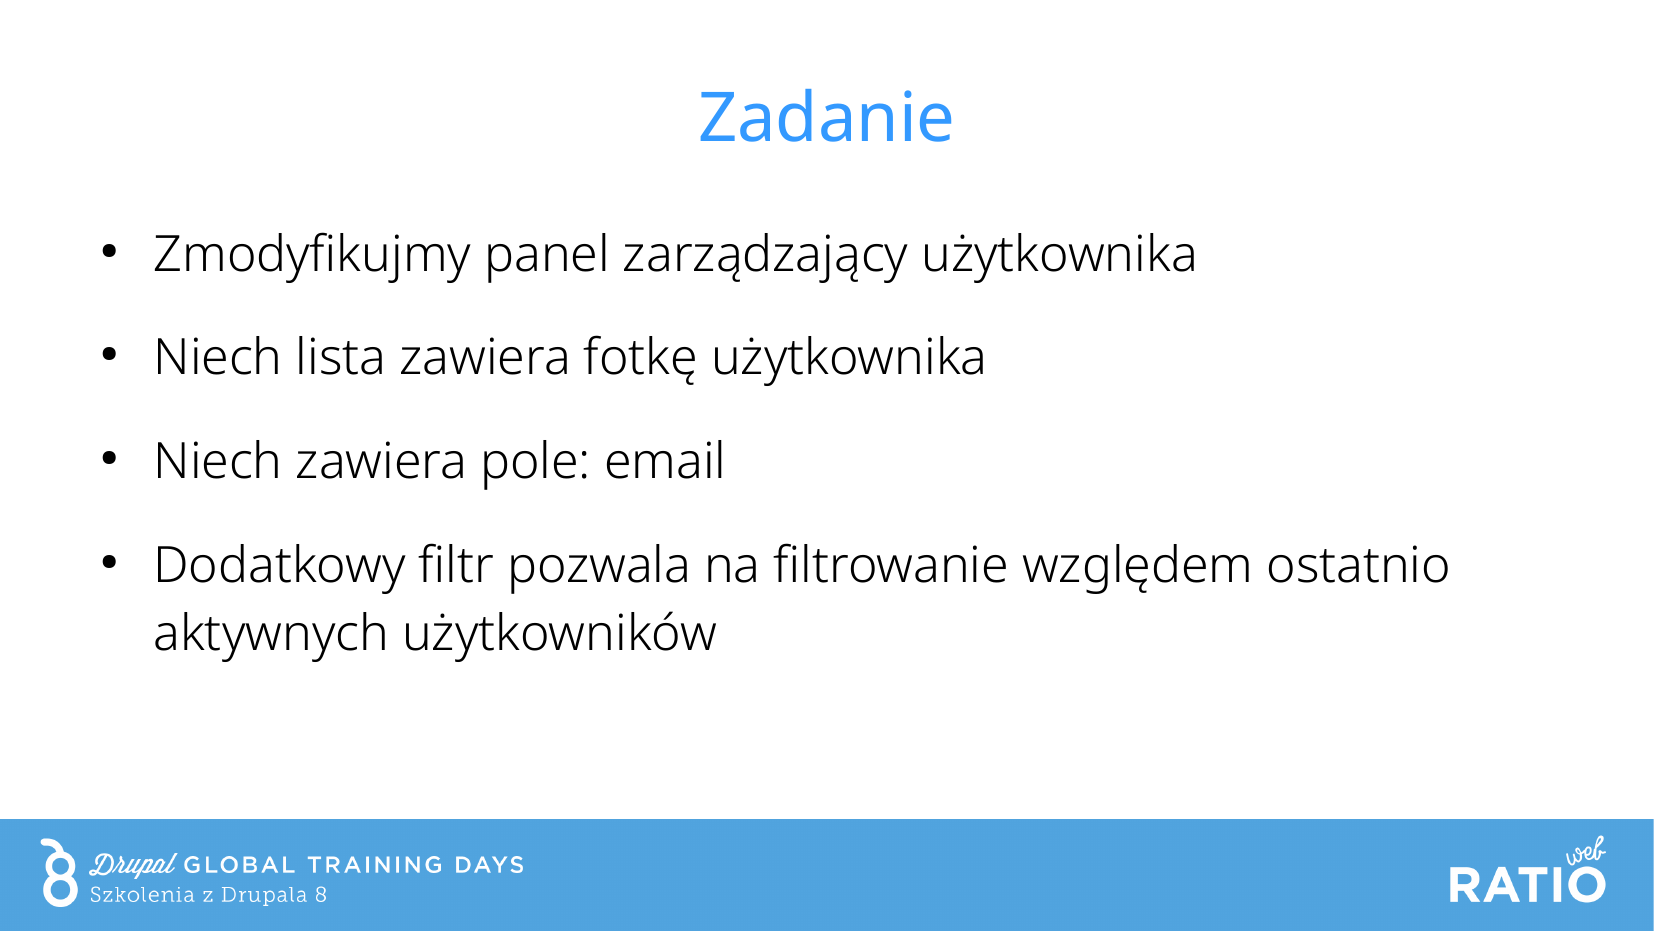

# Zadanie
Zmodyfikujmy panel zarządzający użytkownika
Niech lista zawiera fotkę użytkownika
Niech zawiera pole: email
Dodatkowy filtr pozwala na filtrowanie względem ostatnio aktywnych użytkowników